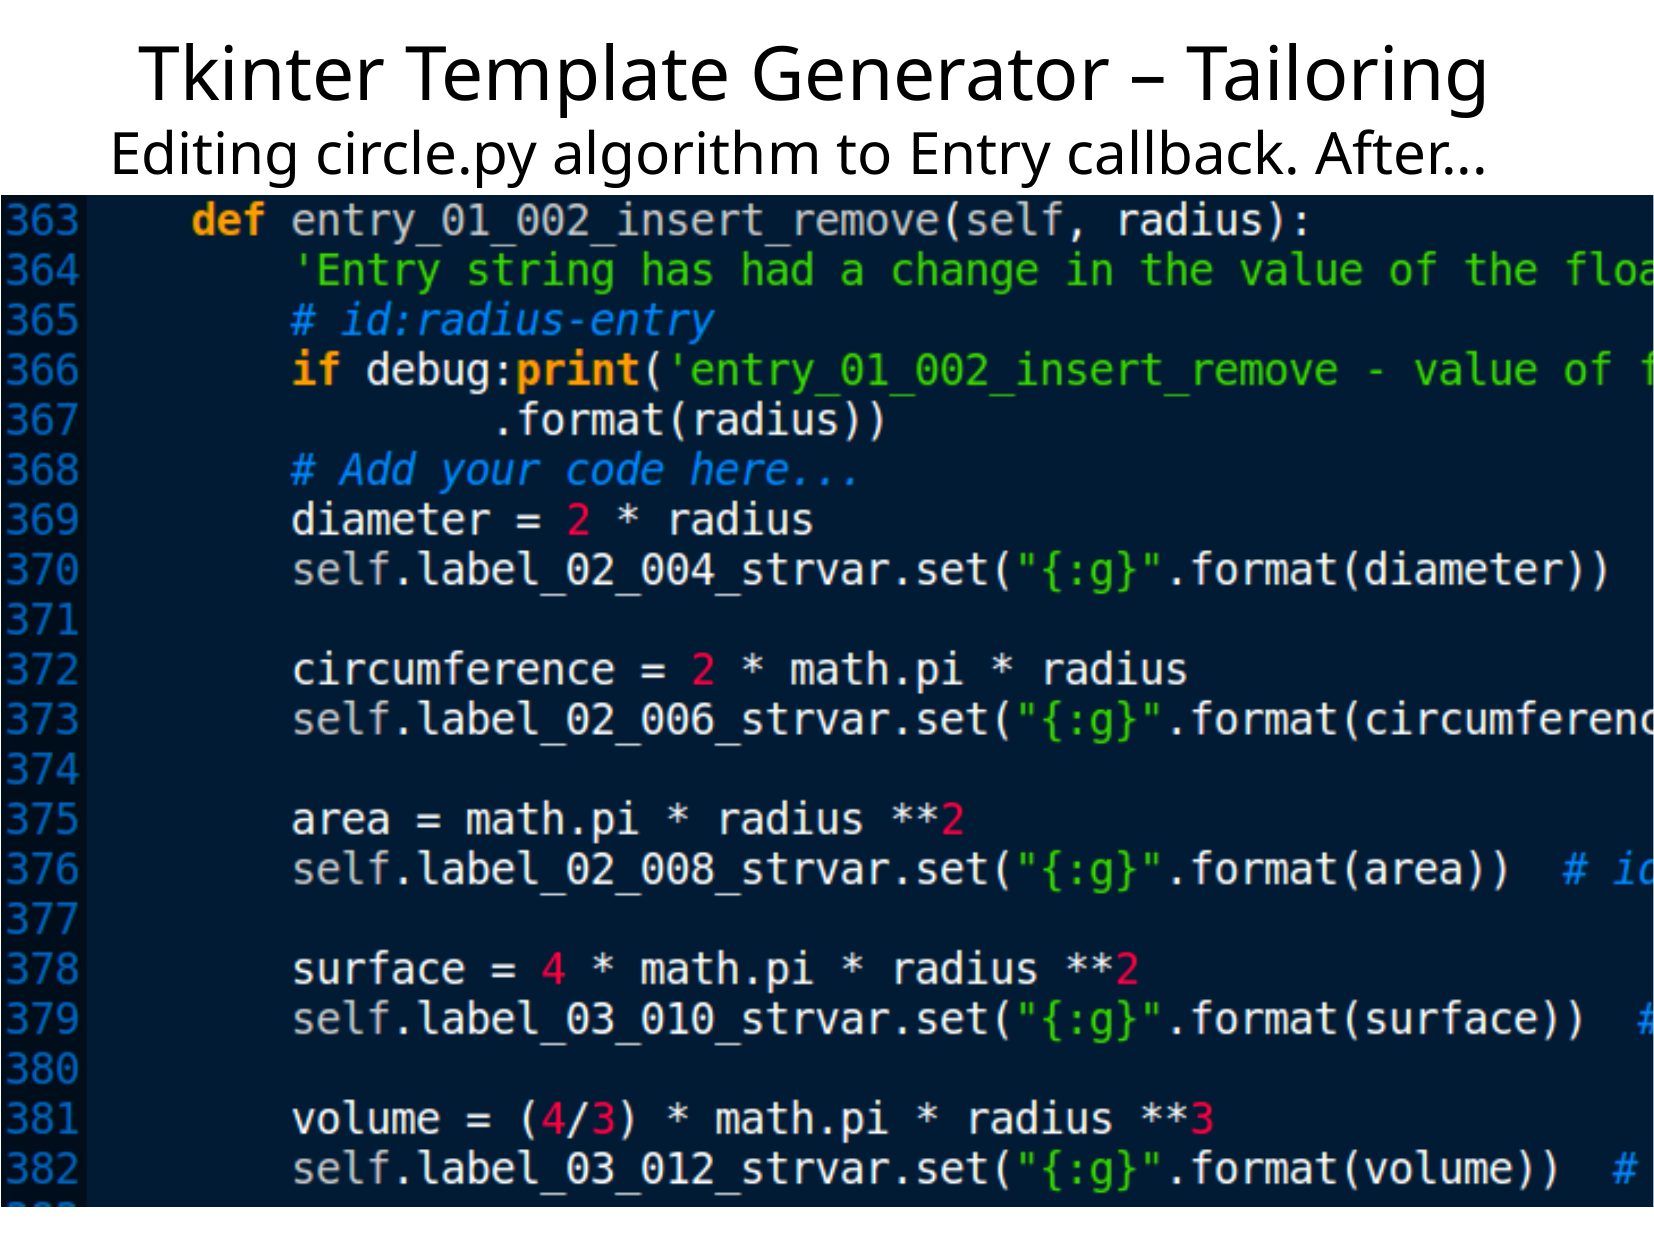

Tkinter Template Generator – Tailoring
# Editing circle.py algorithm to Entry callback. After...